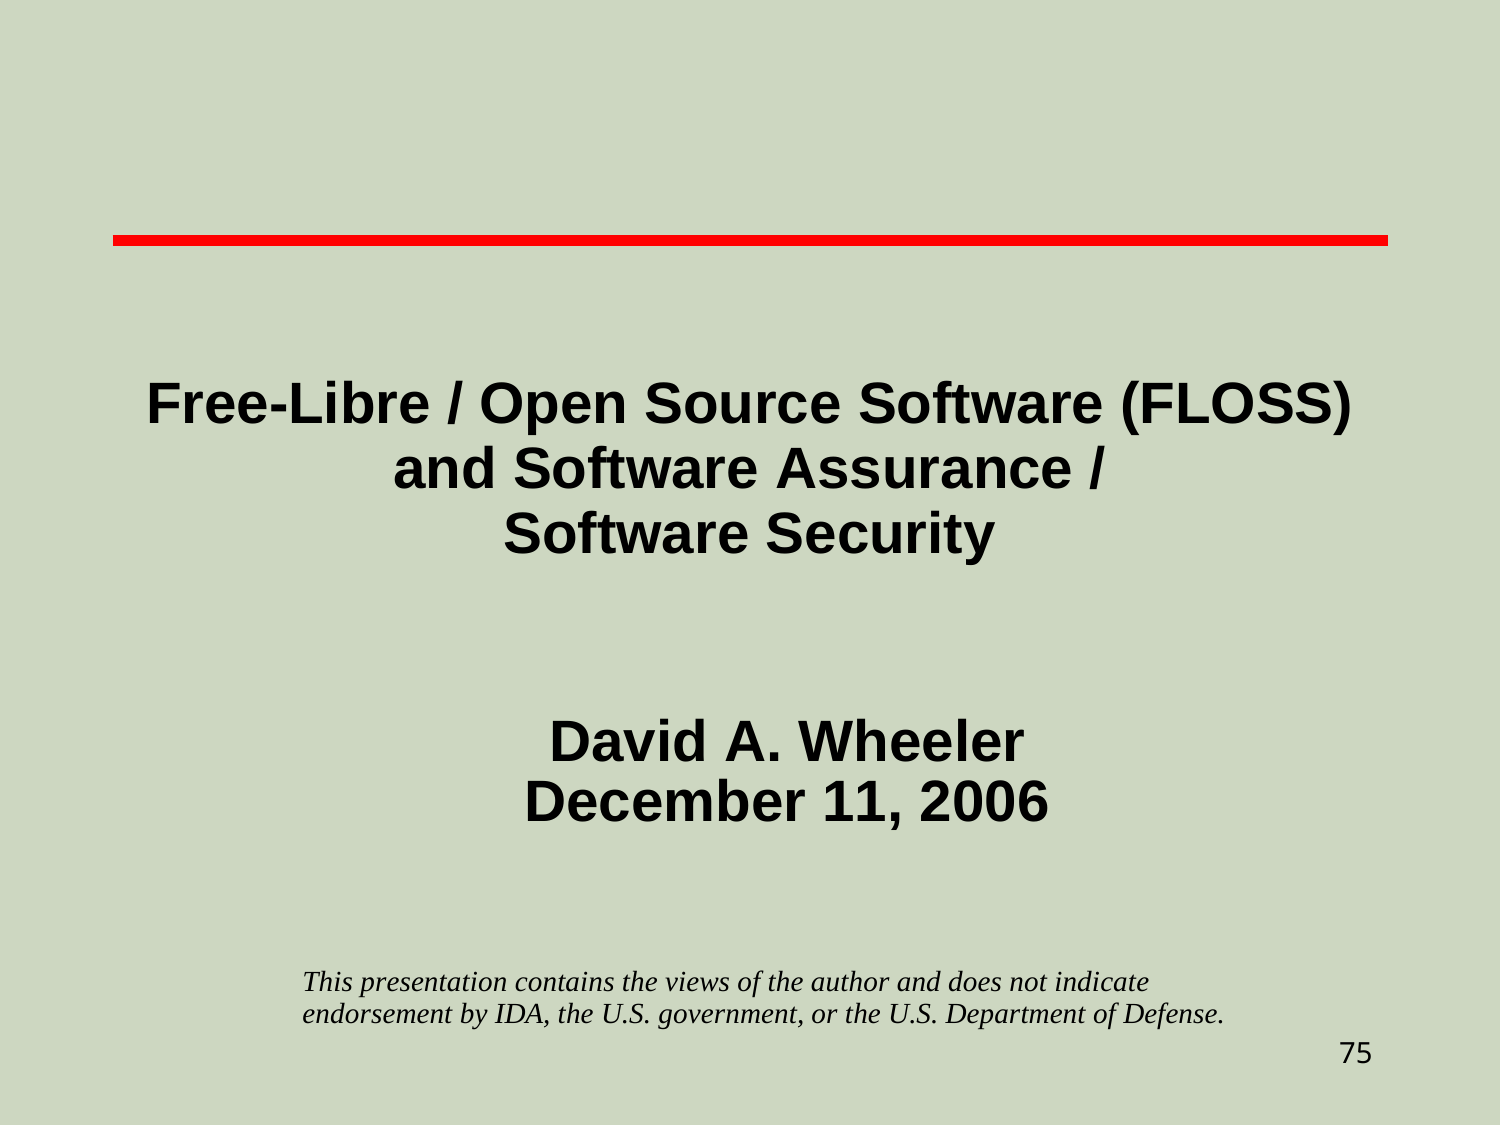

# Free-Libre / Open Source Software (FLOSS) and Software Assurance / Software Security
David A. Wheeler
December 11, 2006
This presentation contains the views of the author and does not indicate endorsement by IDA, the U.S. government, or the U.S. Department of Defense.